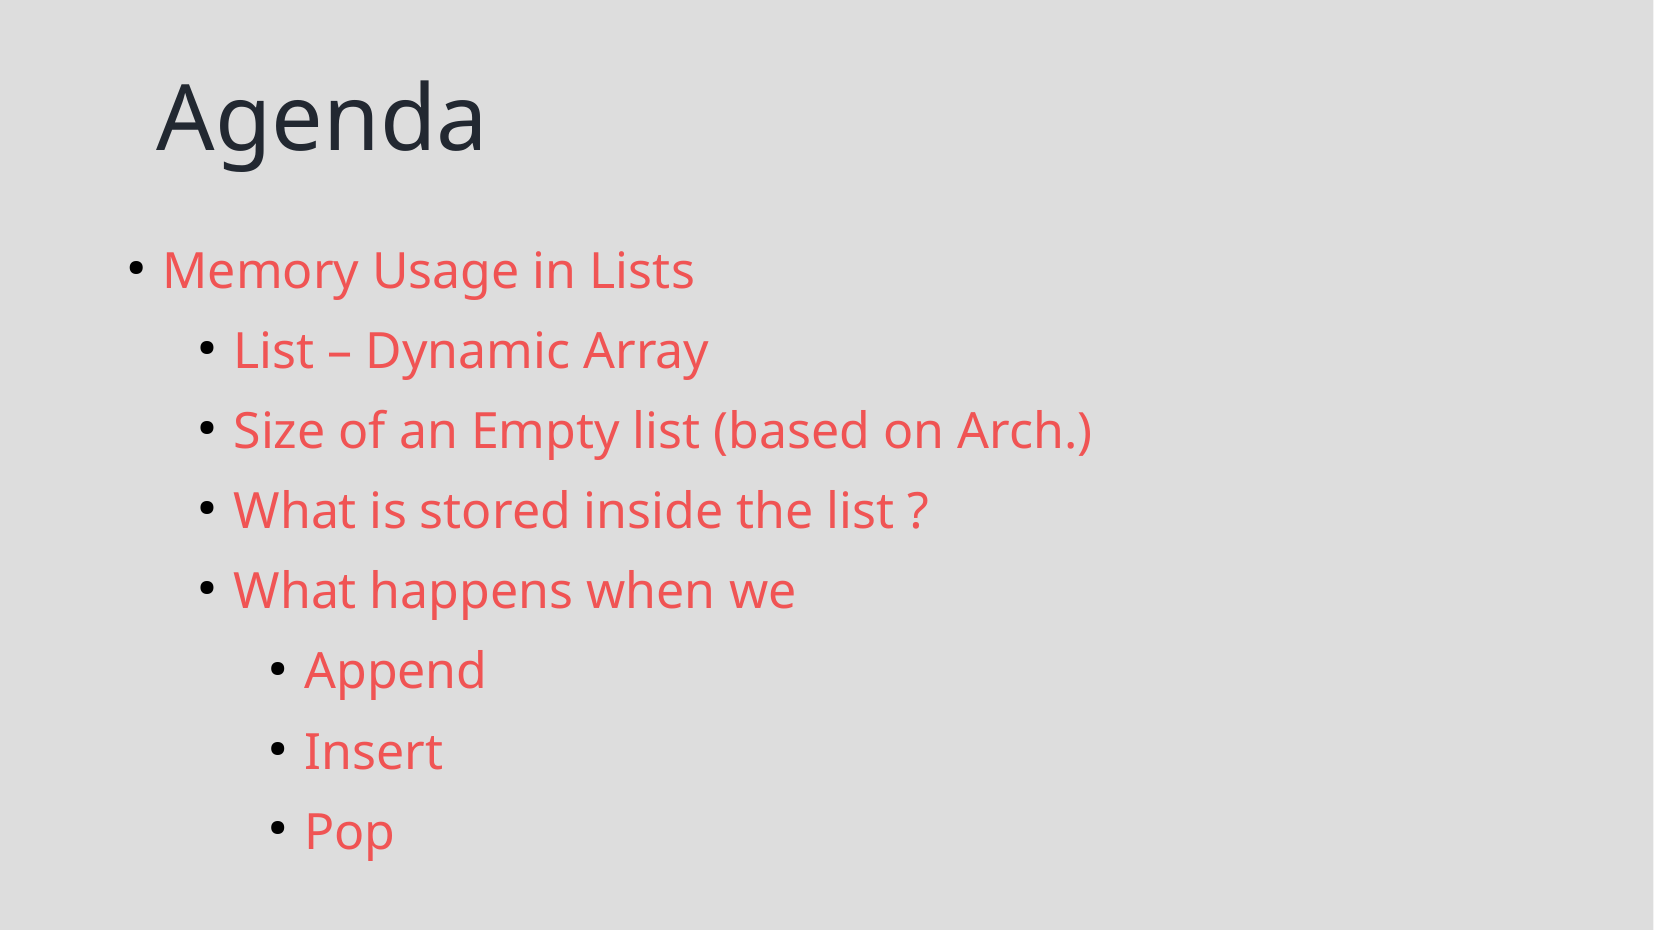

# Agenda
Memory Usage in Lists
List – Dynamic Array
Size of an Empty list (based on Arch.)
What is stored inside the list ?
What happens when we
Append
Insert
Pop